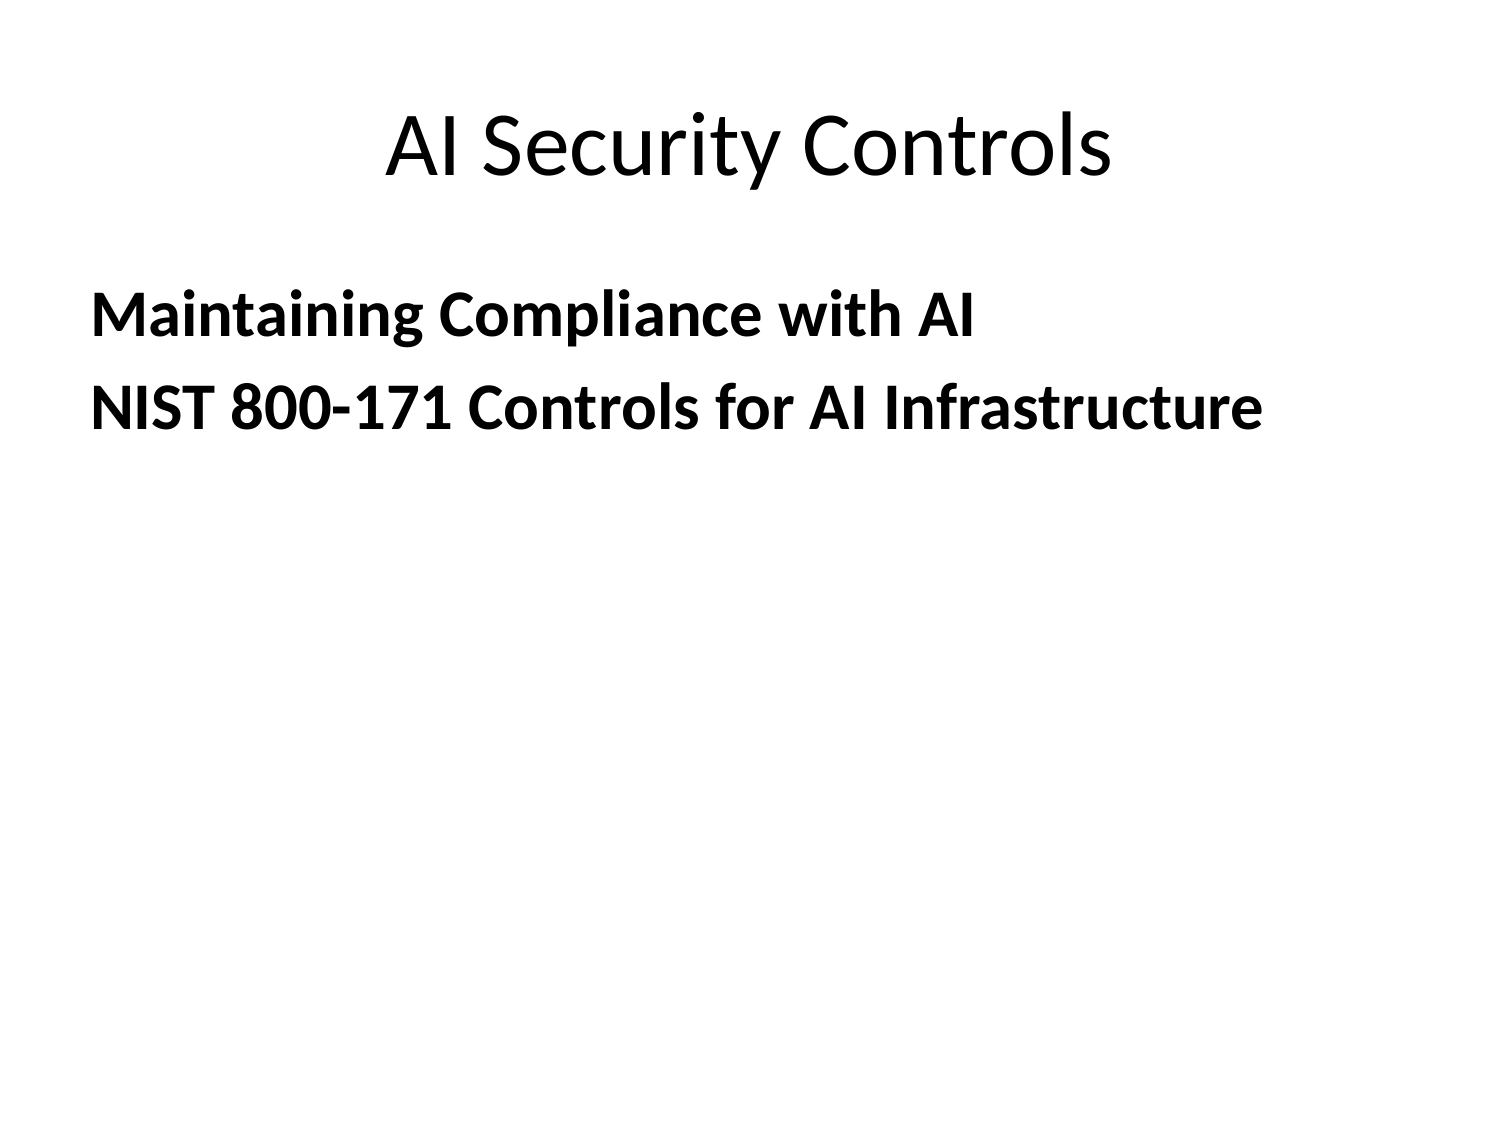

# AI Security Controls
Maintaining Compliance with AI
NIST 800-171 Controls for AI Infrastructure